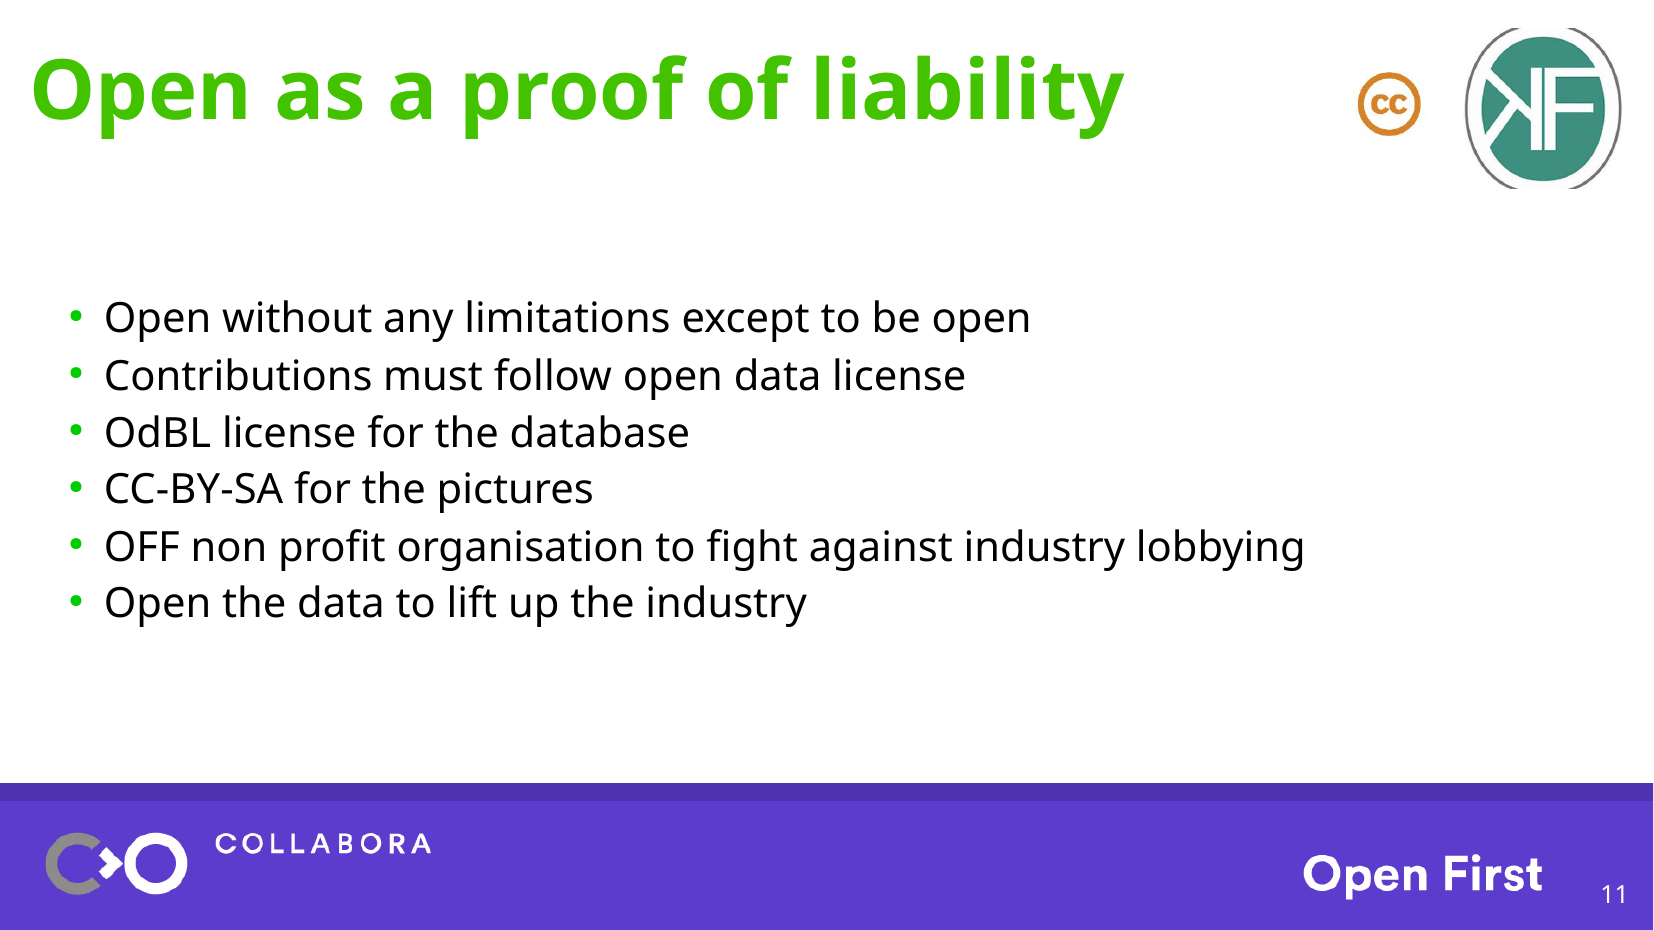

# Open as a proof of liability
Open without any limitations except to be open
Contributions must follow open data license
OdBL license for the database
CC-BY-SA for the pictures
OFF non profit organisation to fight against industry lobbying
Open the data to lift up the industry
11